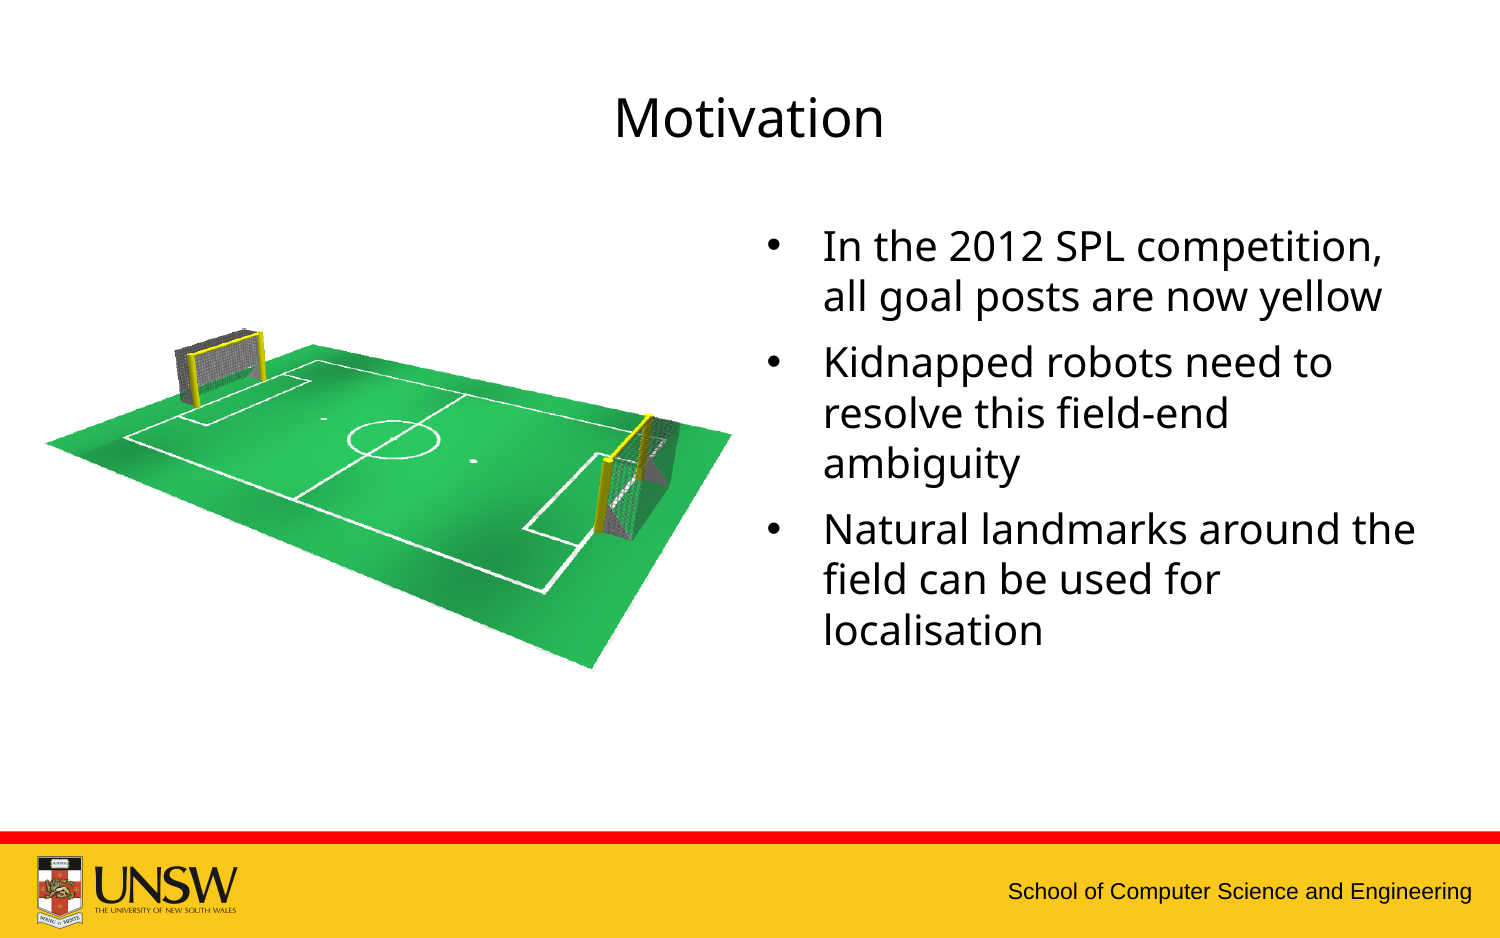

# Motivation
In the 2012 SPL competition, all goal posts are now yellow
Kidnapped robots need to resolve this field-end ambiguity
Natural landmarks around the field can be used for localisation